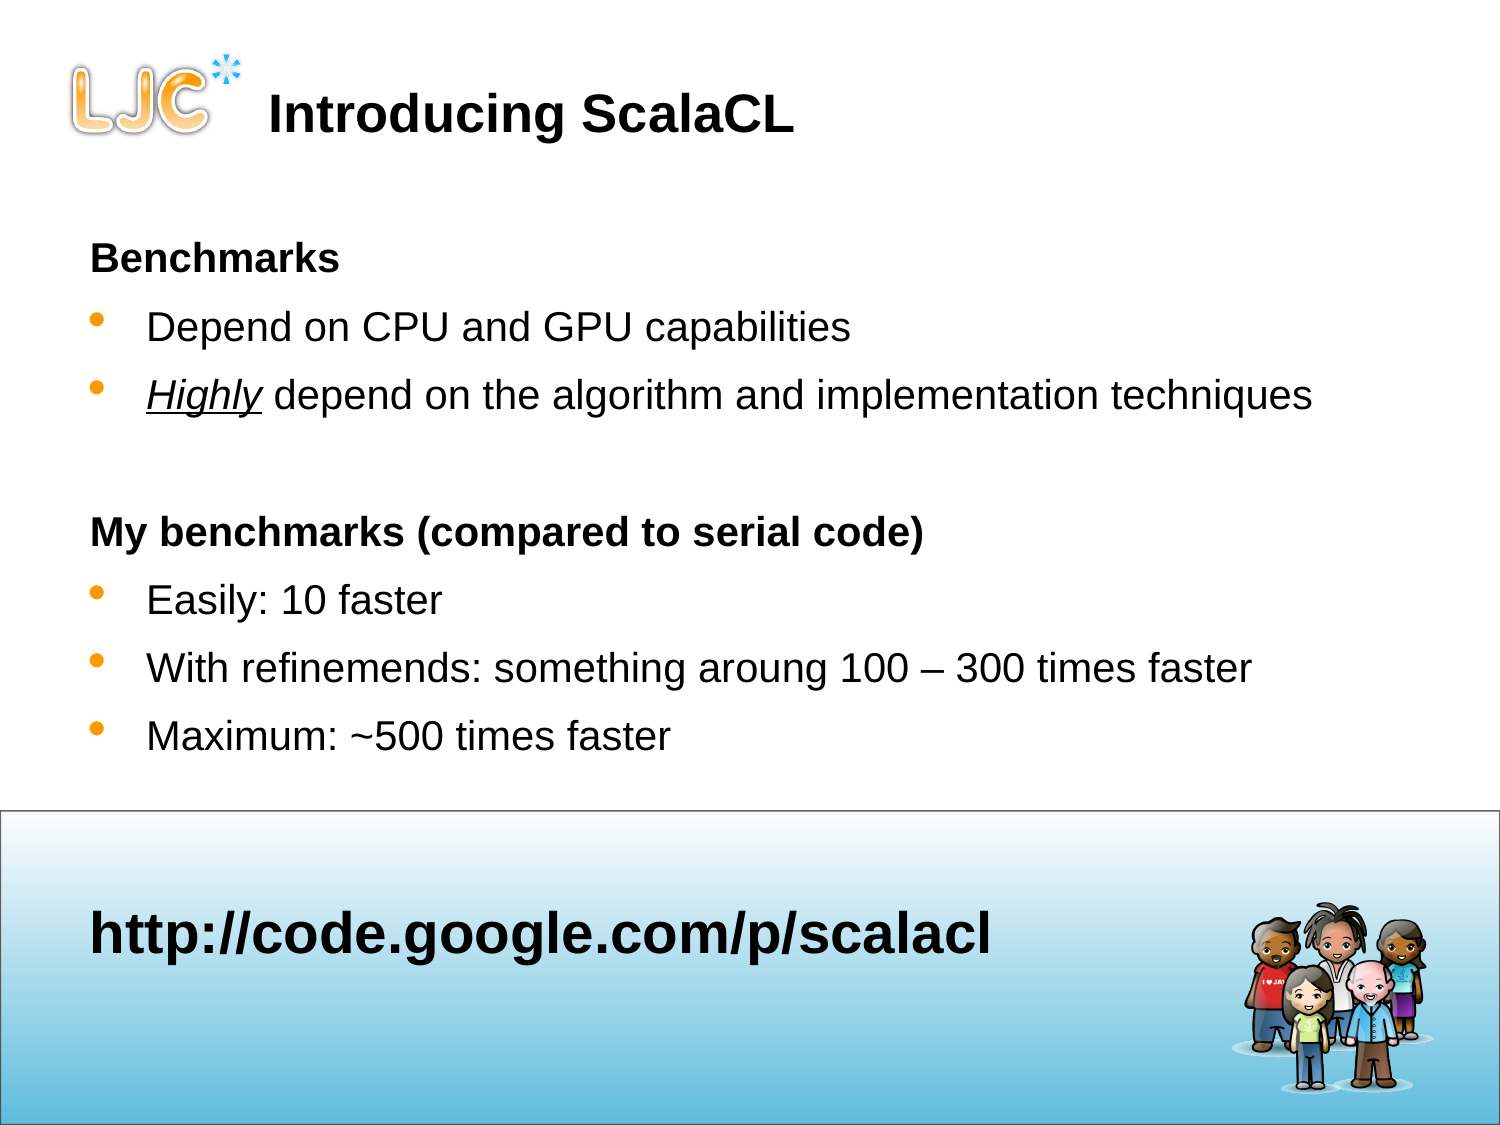

# Introducing ScalaCL
Benchmarks
Depend on CPU and GPU capabilities
Highly depend on the algorithm and implementation techniques
My benchmarks (compared to serial code)
Easily: 10 faster
With refinemends: something aroung 100 – 300 times faster
Maximum: ~500 times faster
http://code.google.com/p/scalacl